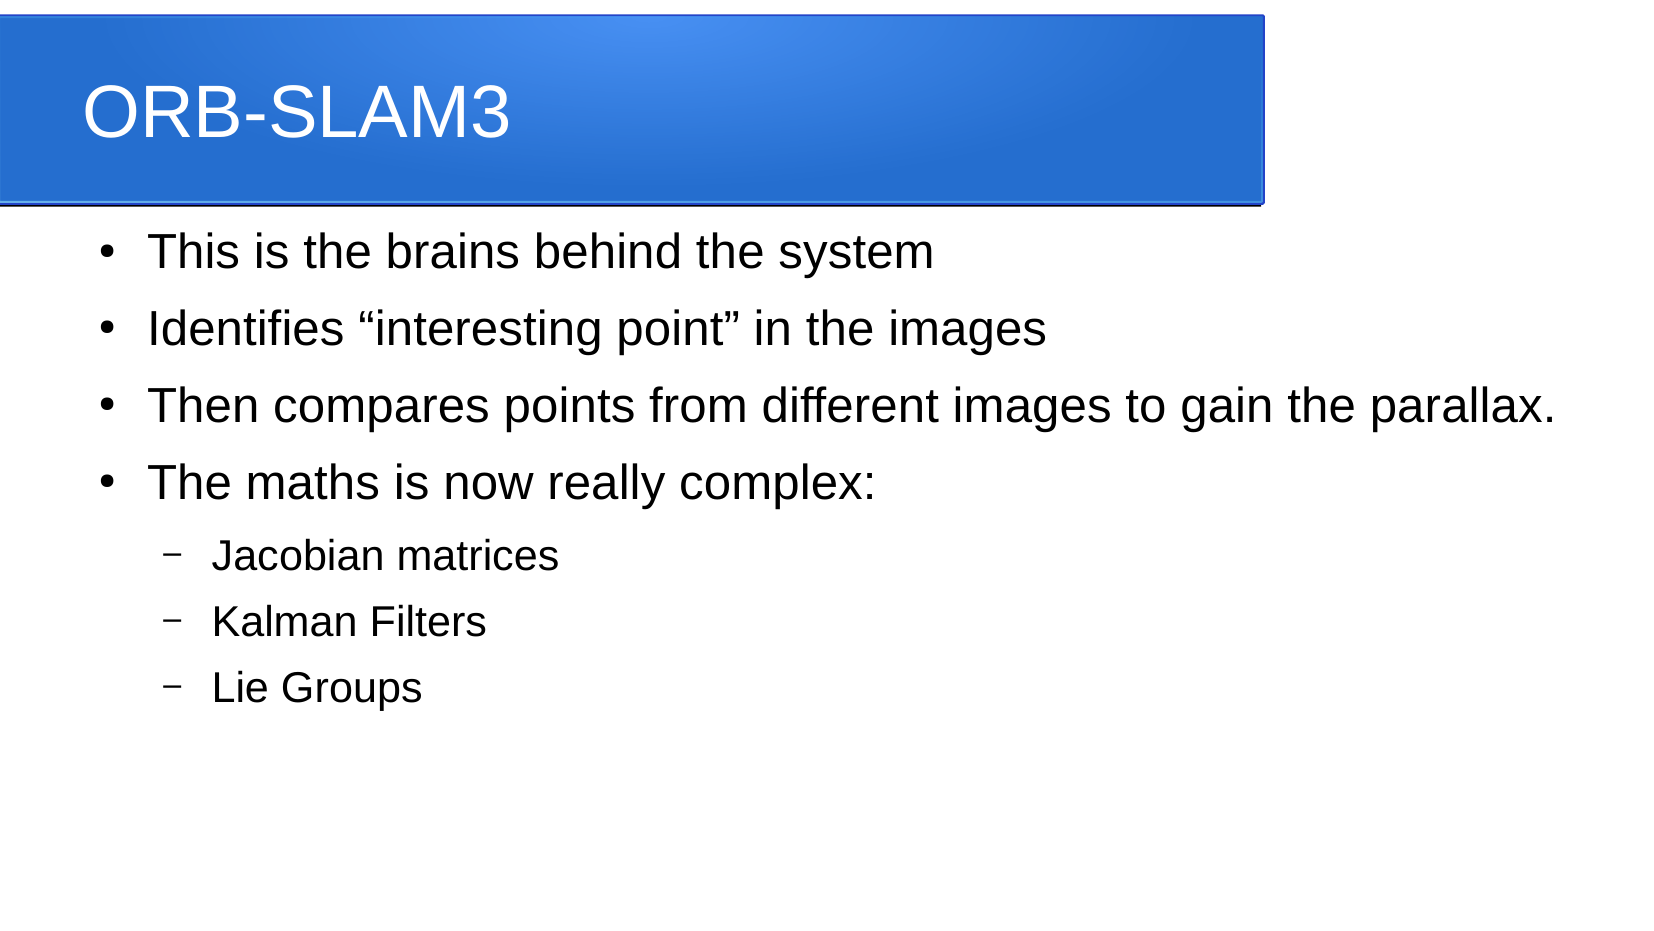

# ORB-SLAM3
This is the brains behind the system
Identifies “interesting point” in the images
Then compares points from different images to gain the parallax.
The maths is now really complex:
Jacobian matrices
Kalman Filters
Lie Groups